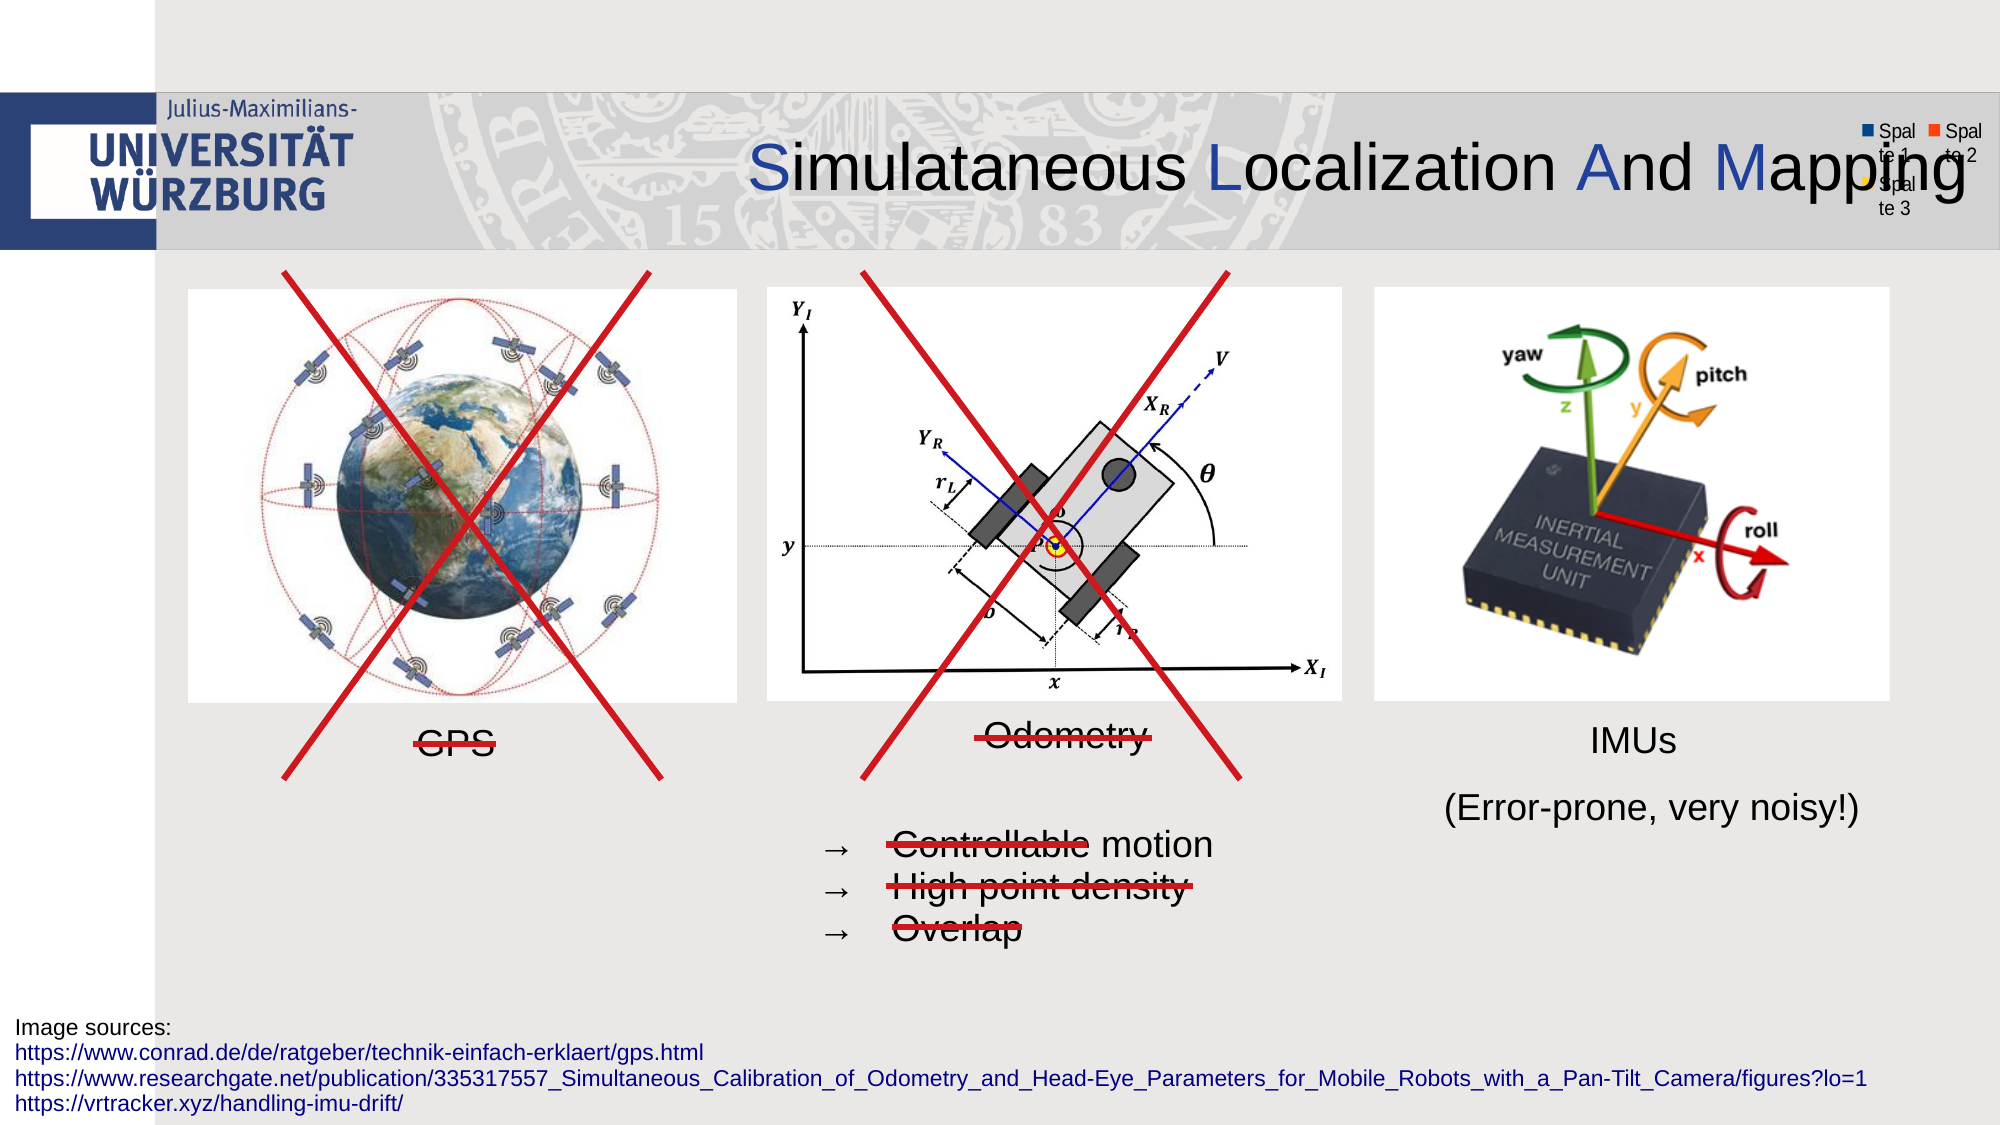

### Chart
| Category | Spalte 1 | Spalte 2 | Spalte 3 |
|---|---|---|---|
| Zeile 1 | 9.1 | 3.2 | 4.54 |
| Zeile 2 | 2.4 | 8.8 | 9.65 |
| Zeile 3 | 3.1 | 1.5 | 3.7 |
| Zeile 4 | 4.3 | 9.02 | 6.2 |Simulataneous Localization And Mapping
Odometry
IMUs
GPS
(Error-prone, very noisy!)
→ 	Controllable motion
→ 	High point density
→ 	Overlap
Image sources:
https://www.conrad.de/de/ratgeber/technik-einfach-erklaert/gps.html
https://www.researchgate.net/publication/335317557_Simultaneous_Calibration_of_Odometry_and_Head-Eye_Parameters_for_Mobile_Robots_with_a_Pan-Tilt_Camera/figures?lo=1
https://vrtracker.xyz/handling-imu-drift/